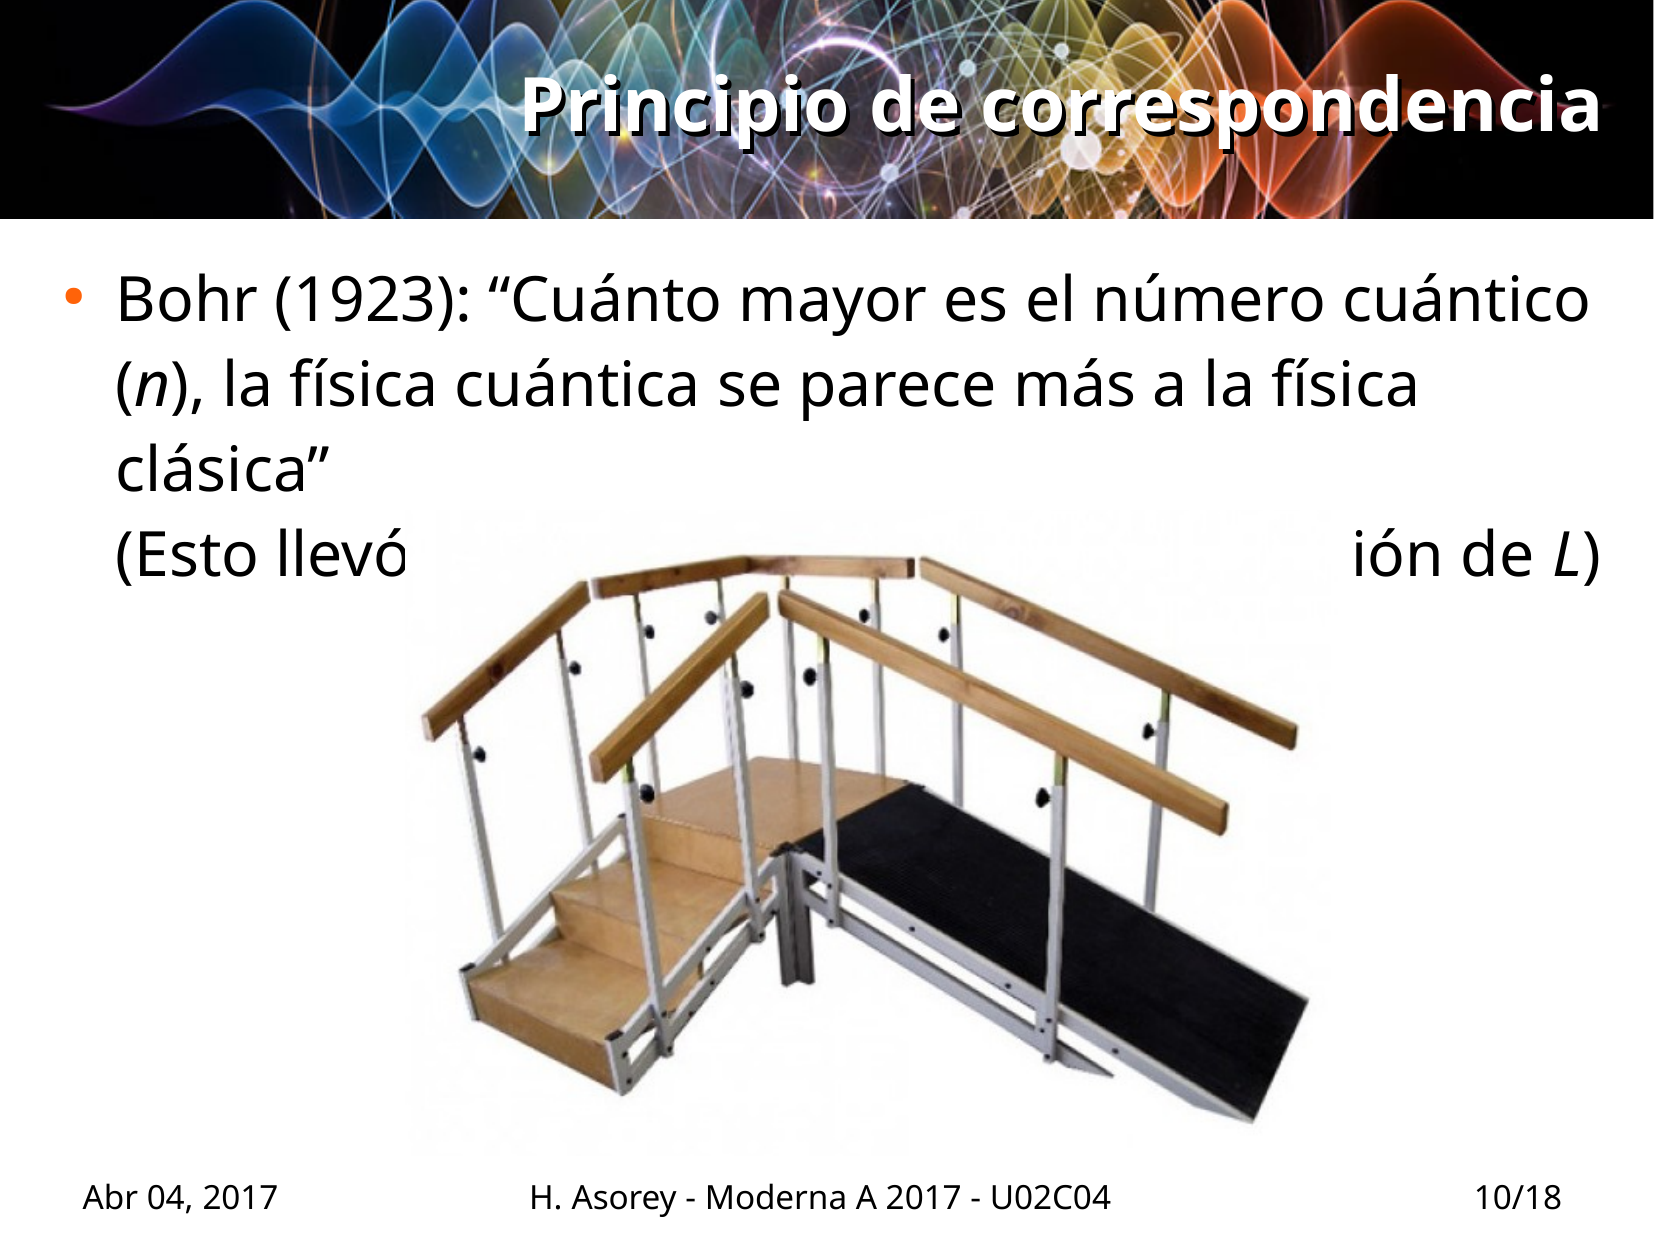

# Principio de correspondencia
Bohr (1923): “Cuánto mayor es el número cuántico (n), la física cuántica se parece más a la física clásica”
(Esto llevó a Bohr a establecer la cuantización de L)
Abr 04, 2017
H. Asorey - Moderna A 2017 - U02C04
10